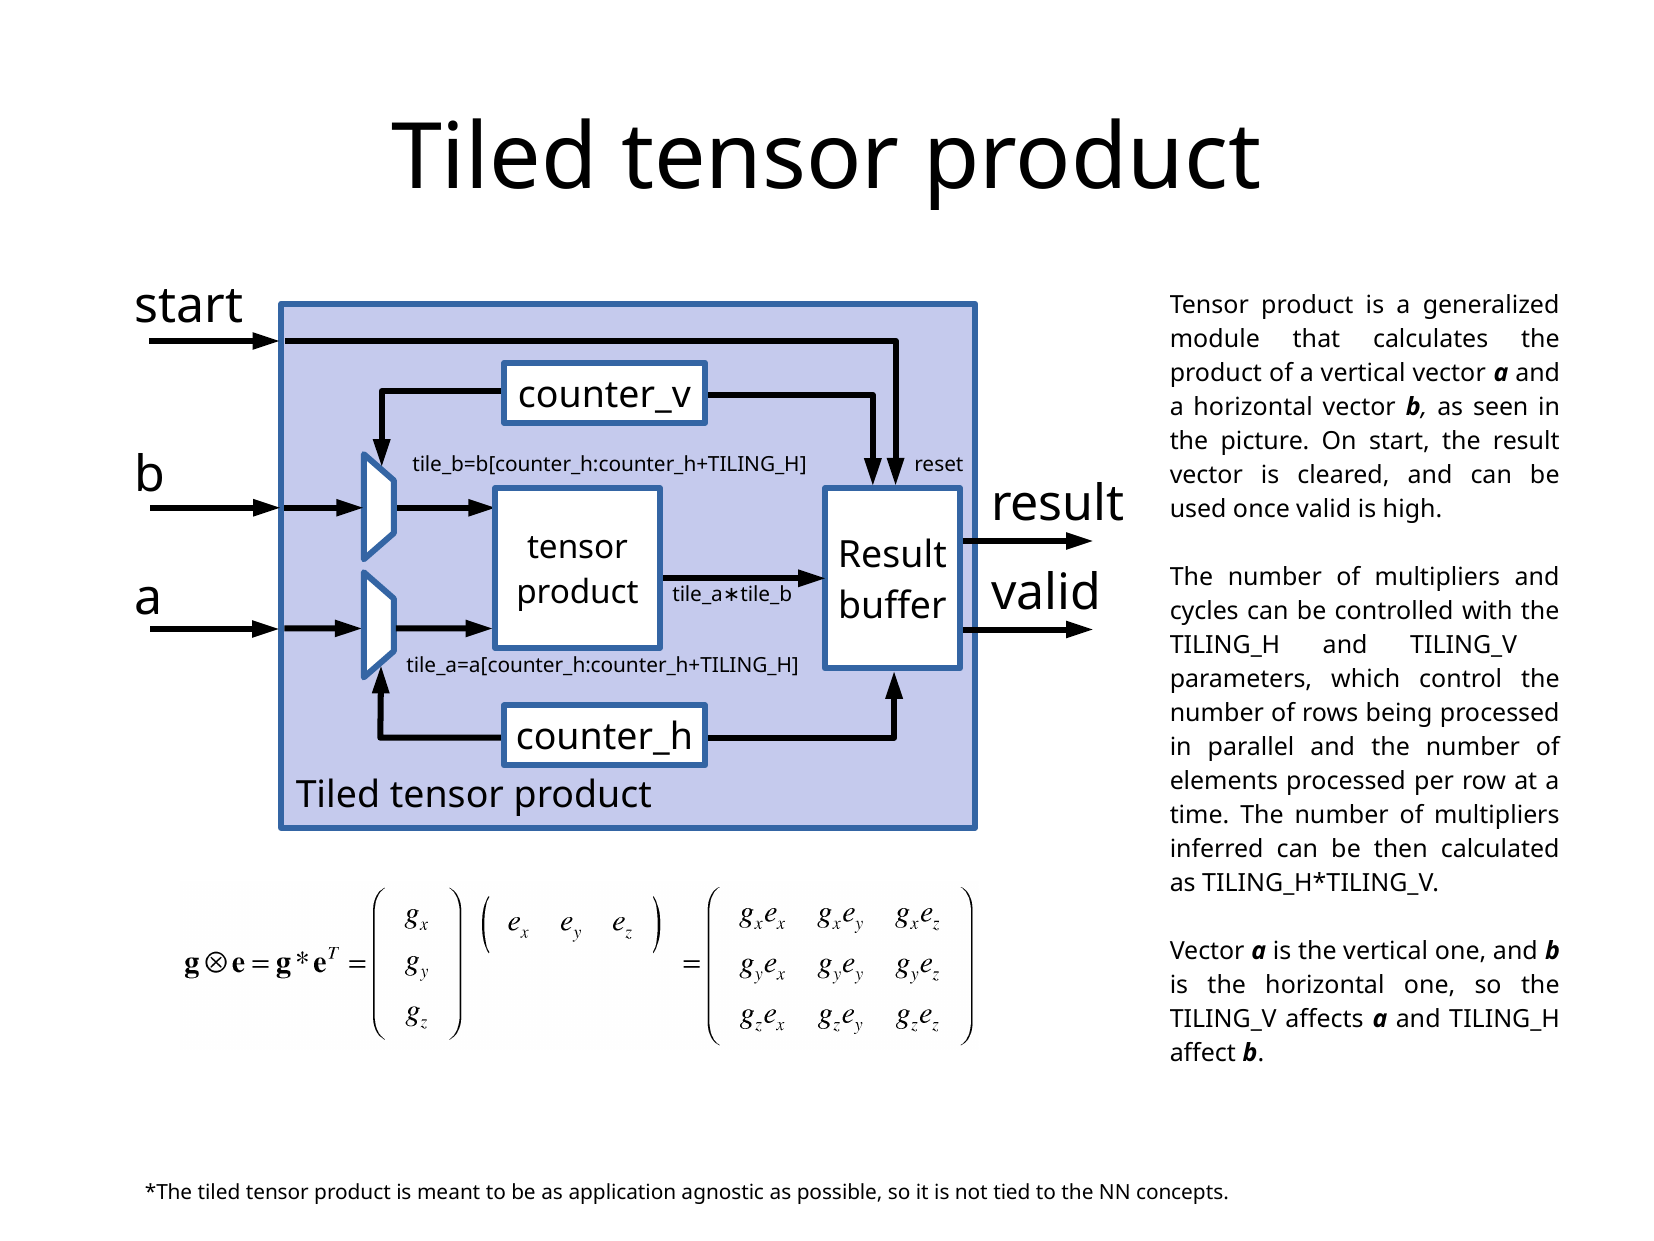

# Tiled tensor product
start
Tensor product is a generalized module that calculates the product of a vertical vector a and a horizontal vector b, as seen in the picture. On start, the result vector is cleared, and can be used once valid is high.
The number of multipliers and cycles can be controlled with the TILING_H and TILING_V parameters, which control the number of rows being processed in parallel and the number of elements processed per row at a time. The number of multipliers inferred can be then calculated as TILING_H*TILING_V.
Vector a is the vertical one, and b is the horizontal one, so the TILING_V affects a and TILING_H affect b.
counter_v
b
tile_b=b[counter_h:counter_h+TILING_H]
reset
result
tensor
product
Result
buffer
valid
a
tile_a∗tile_b
tile_a=a[counter_h:counter_h+TILING_H]
counter_h
Tiled tensor product
*The tiled tensor product is meant to be as application agnostic as possible, so it is not tied to the NN concepts.